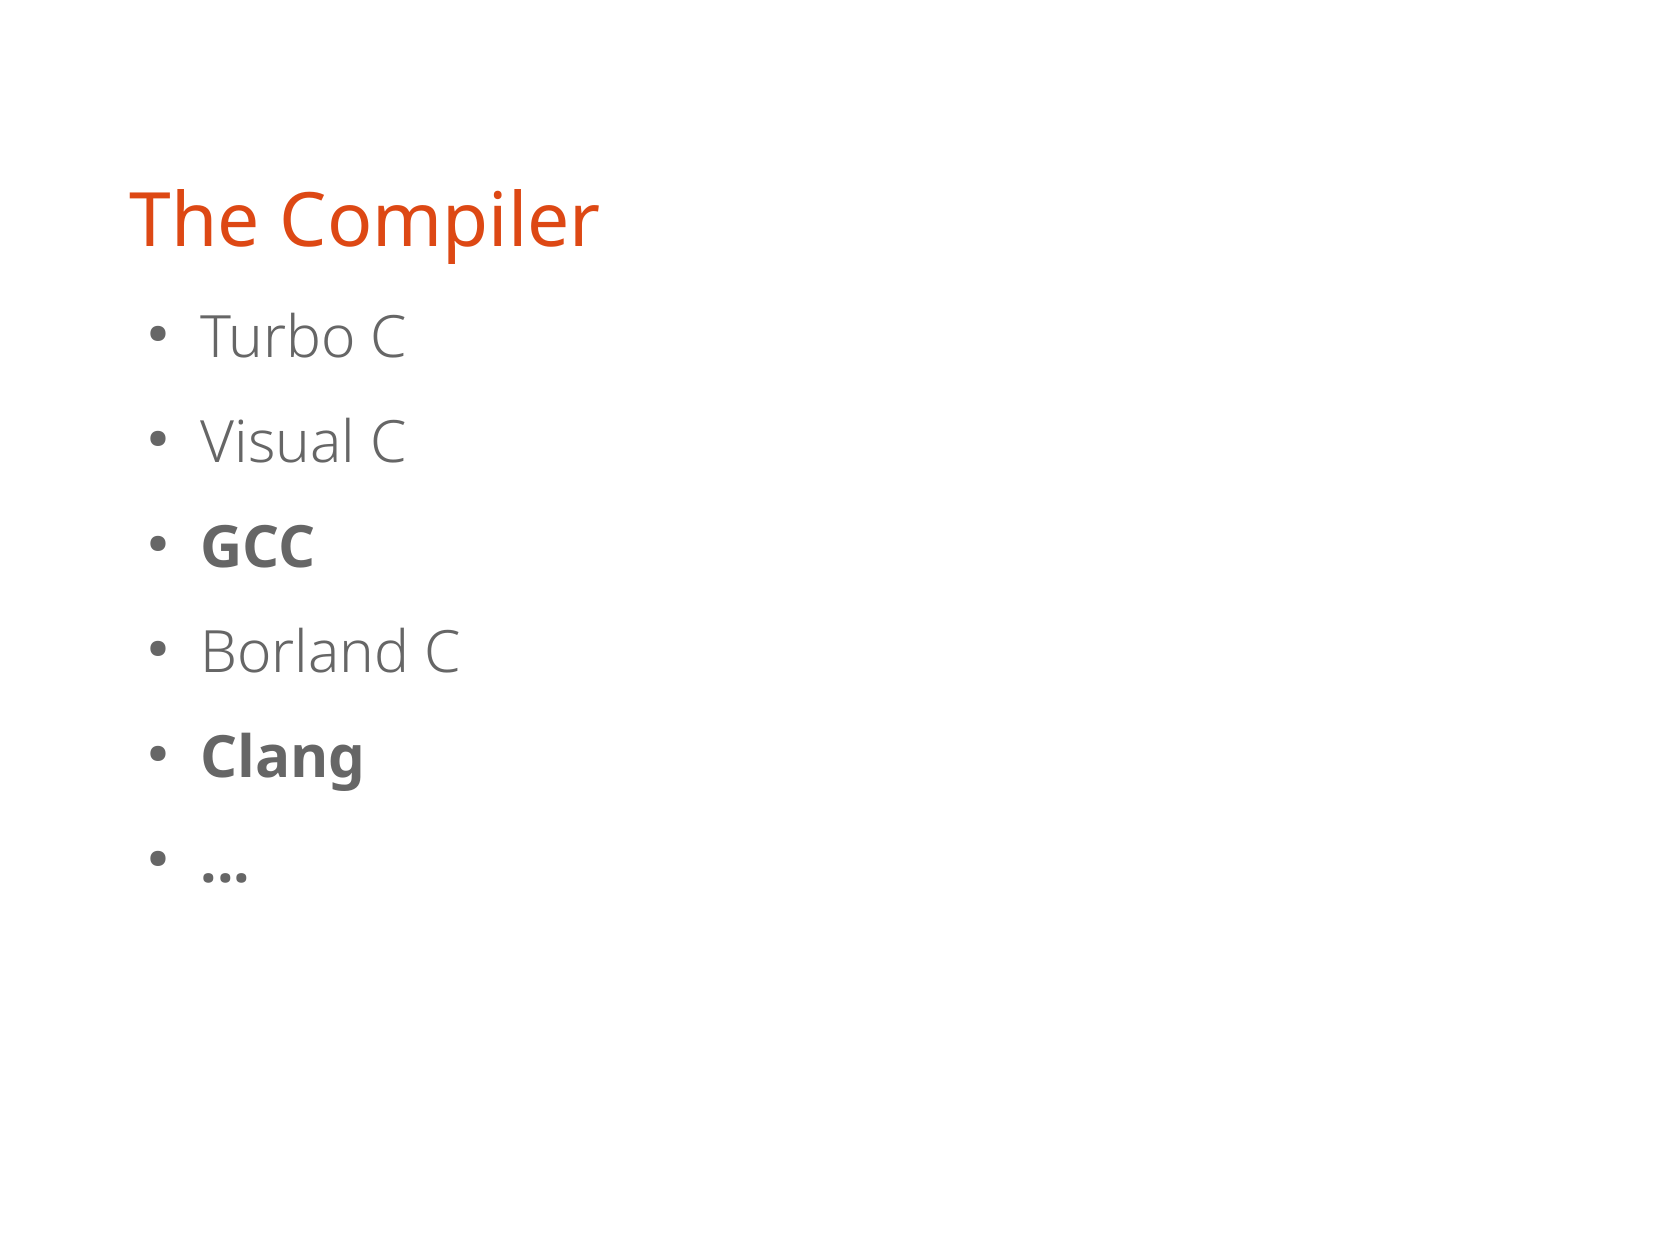

# The Compiler
Turbo C
Visual C
GCC
Borland C
Clang
...